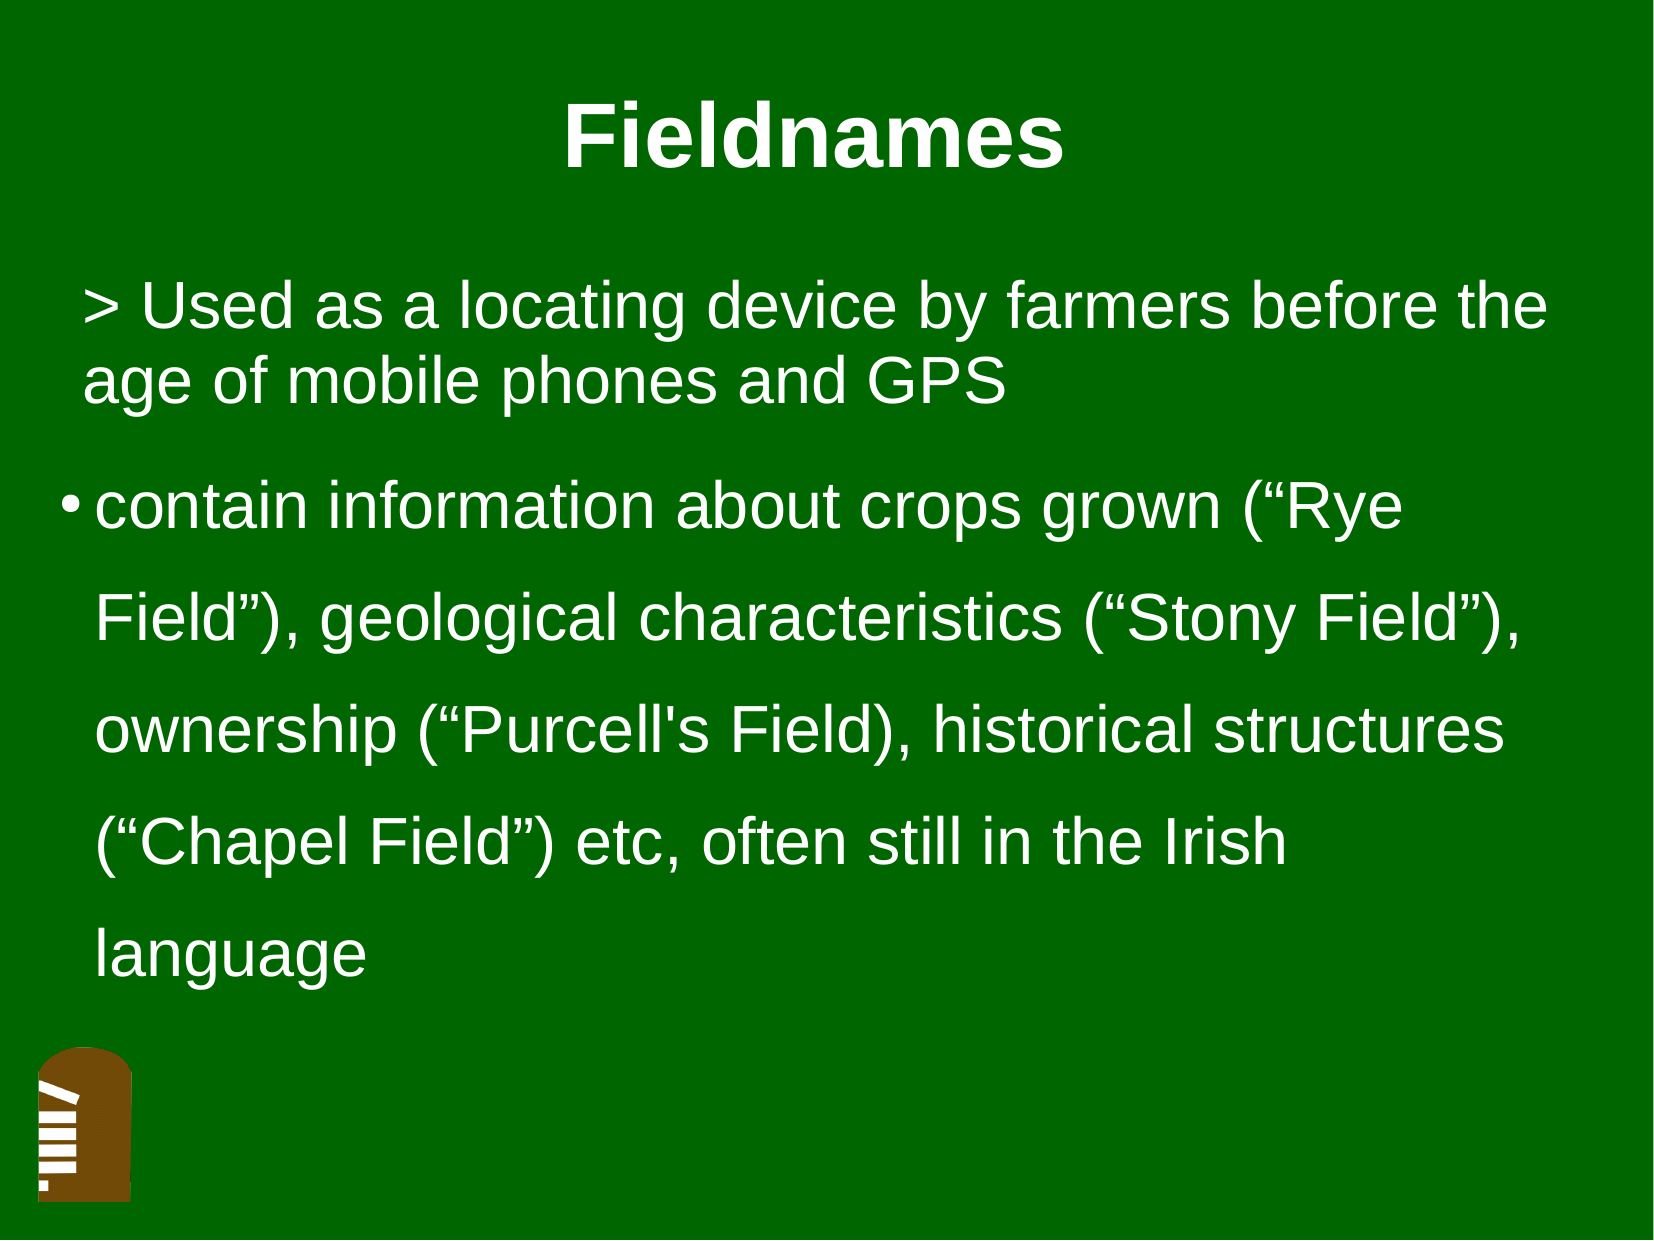

> Used as a locating device by farmers before the age of mobile phones and GPS
# Fieldnames
contain information about crops grown (“Rye Field”), geological characteristics (“Stony Field”), ownership (“Purcell's Field), historical structures (“Chapel Field”) etc, often still in the Irish language